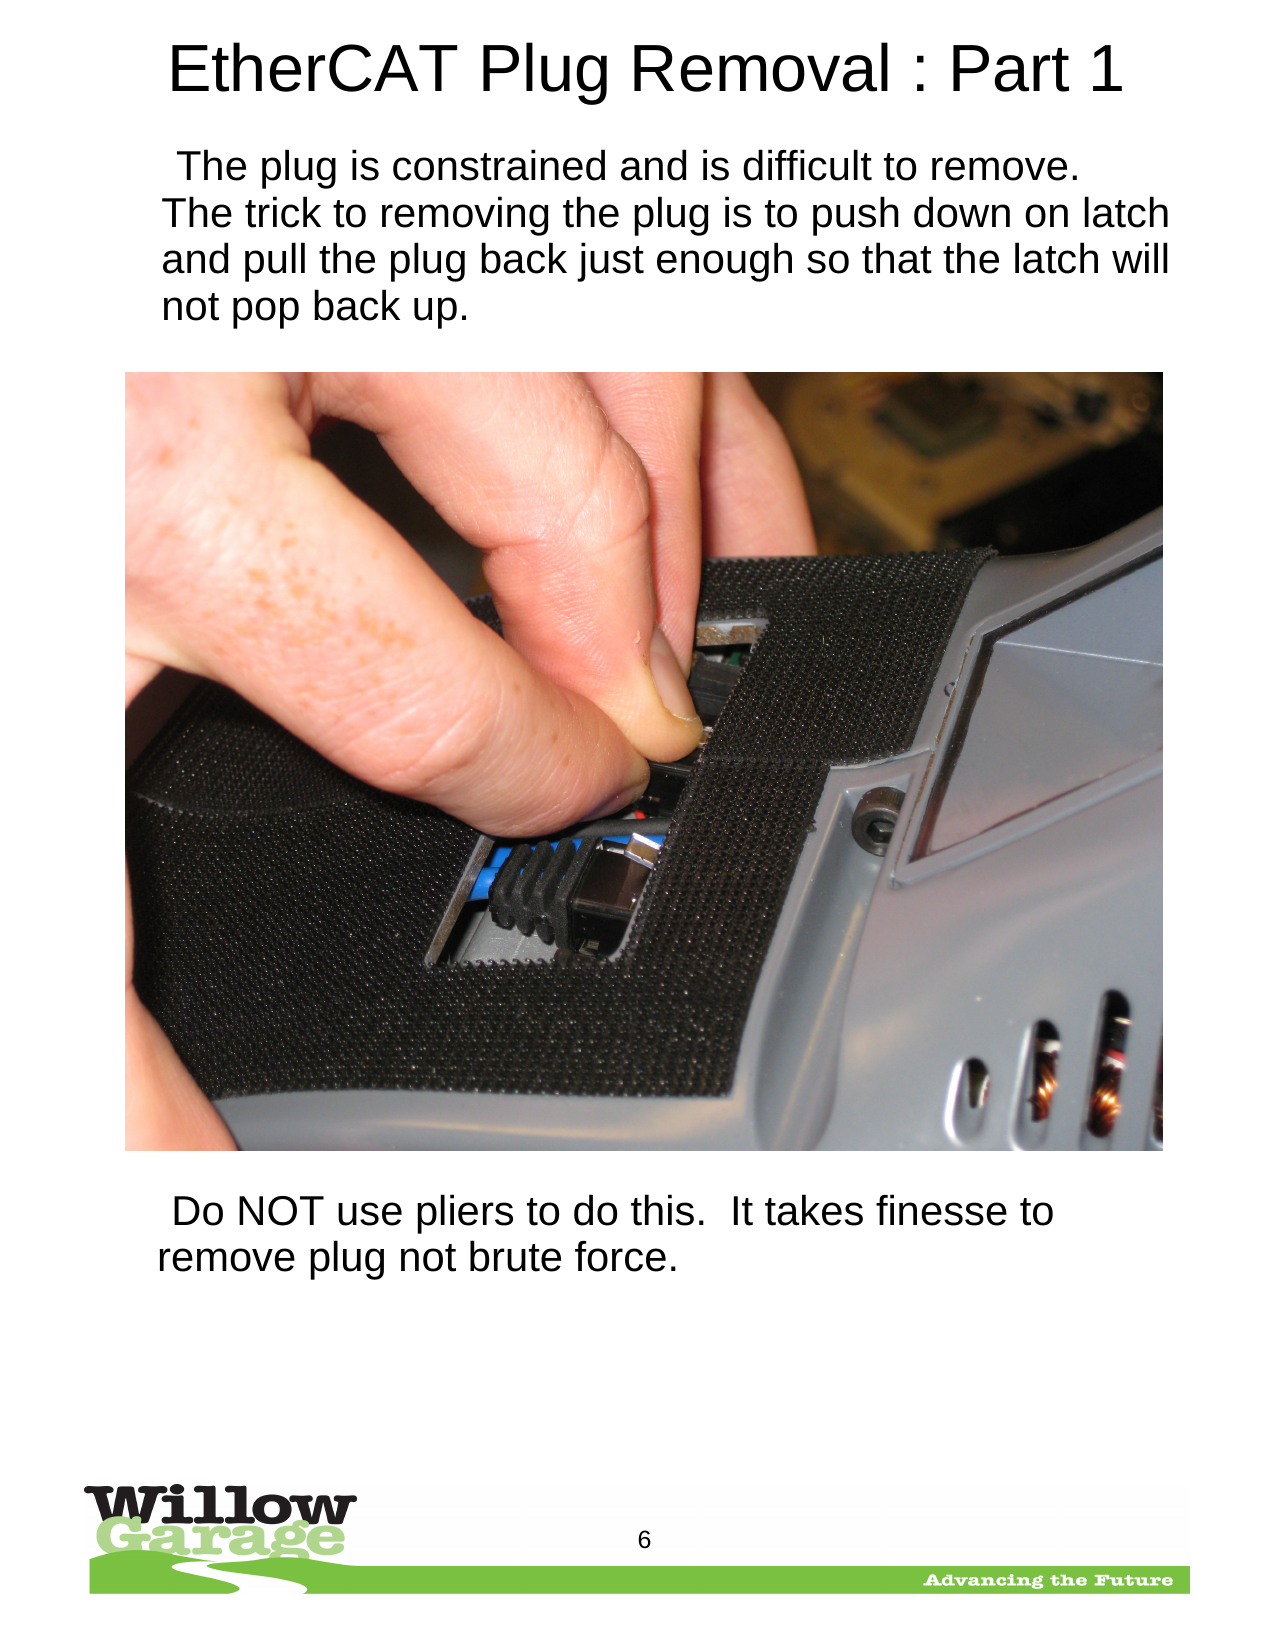

# EtherCAT Plug Removal : Part 1
The plug is constrained and is difficult to remove. The trick to removing the plug is to push down on latch and pull the plug back just enough so that the latch will not pop back up.
Do NOT use pliers to do this. It takes finesse to remove plug not brute force.
6